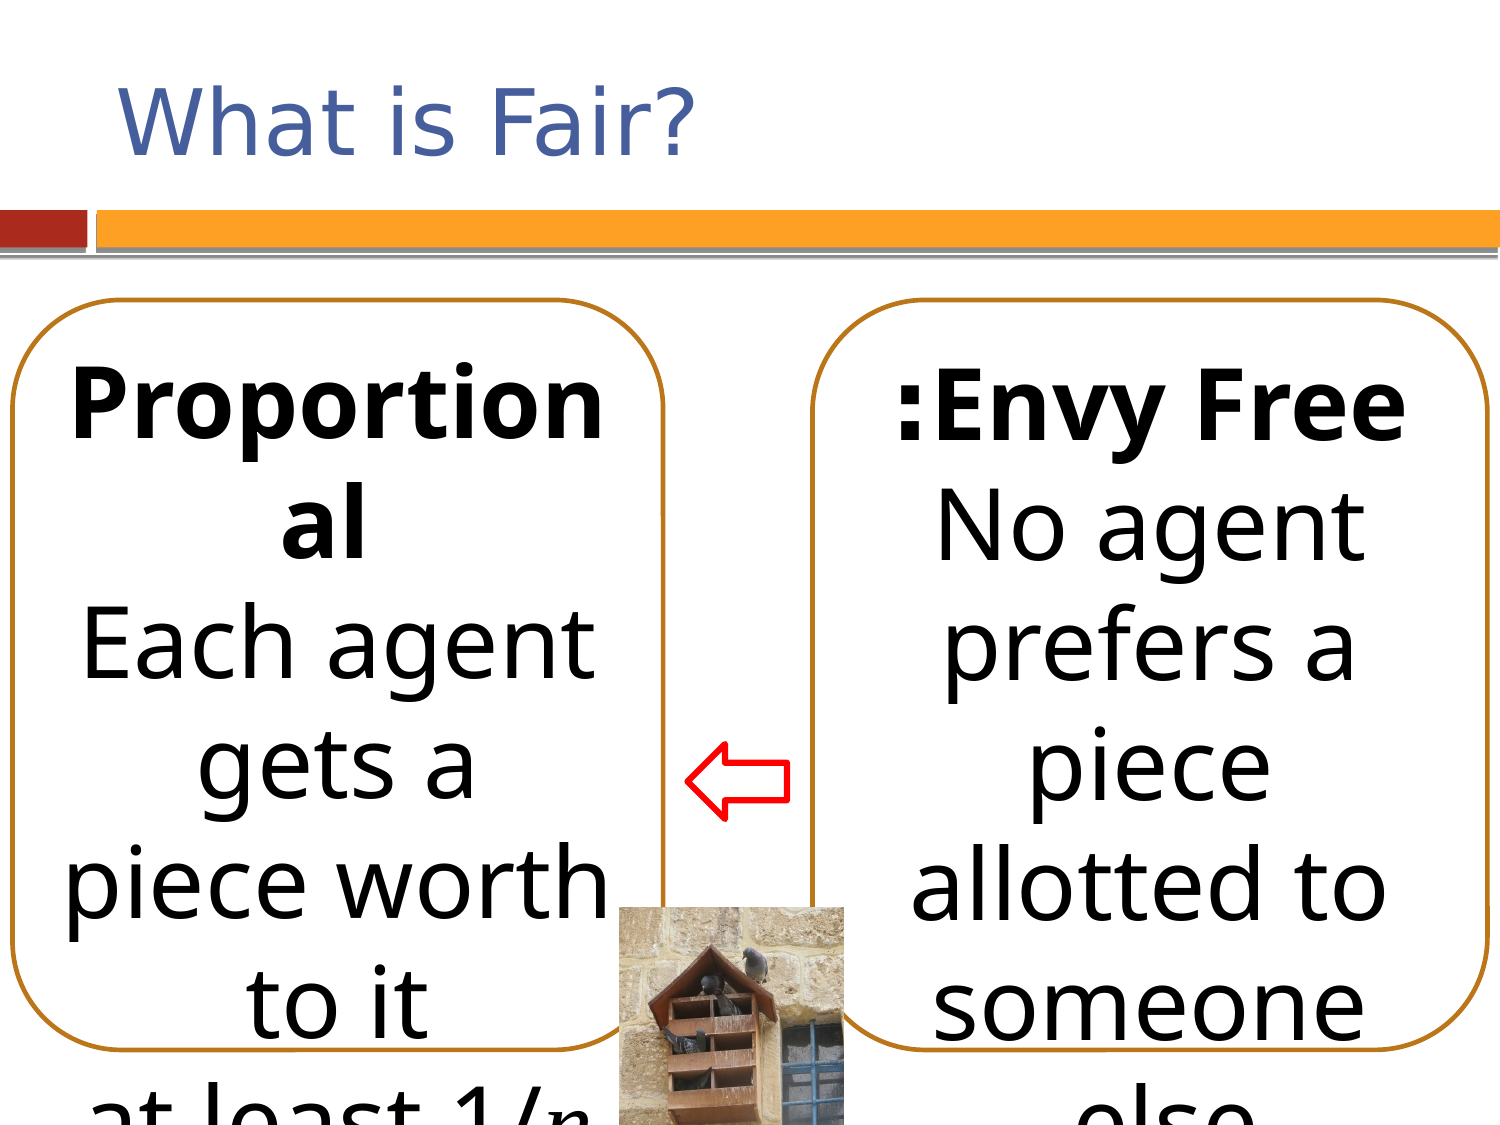

# What is Fair?
Proportional
Each agent gets a piece worth to it
at least 1/n
Envy Free:
No agent prefers a piece allotted to someone else